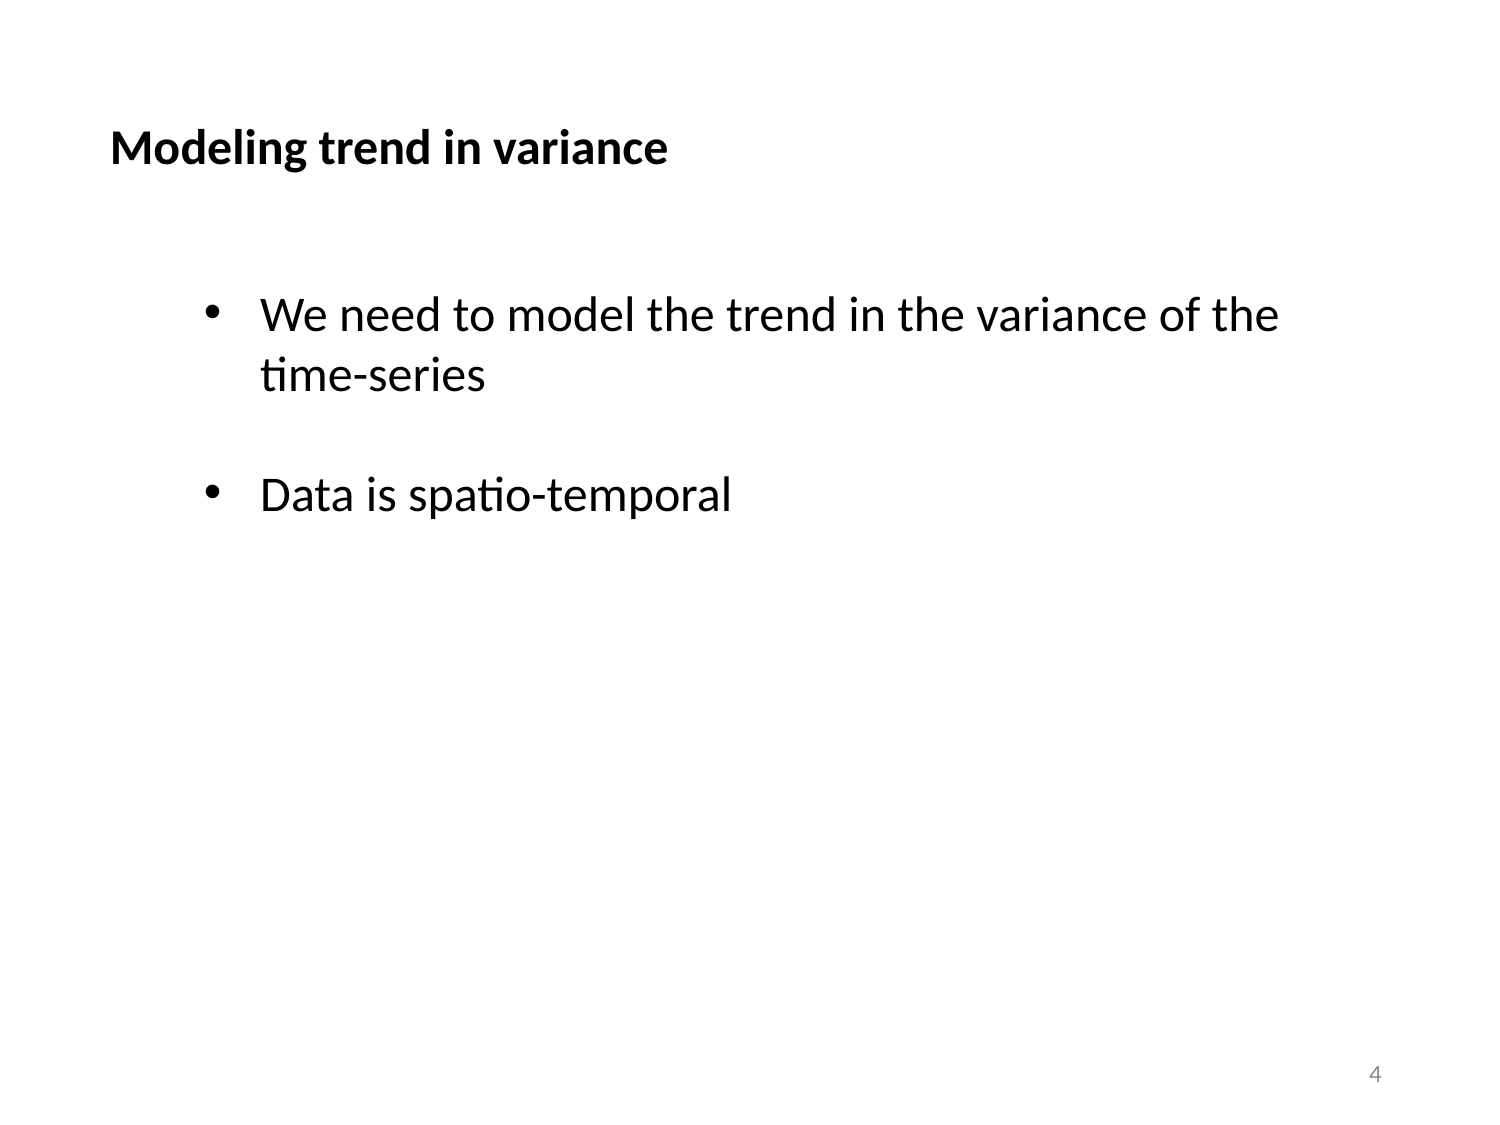

Modeling trend in variance
We need to model the trend in the variance of the time-series
Data is spatio-temporal